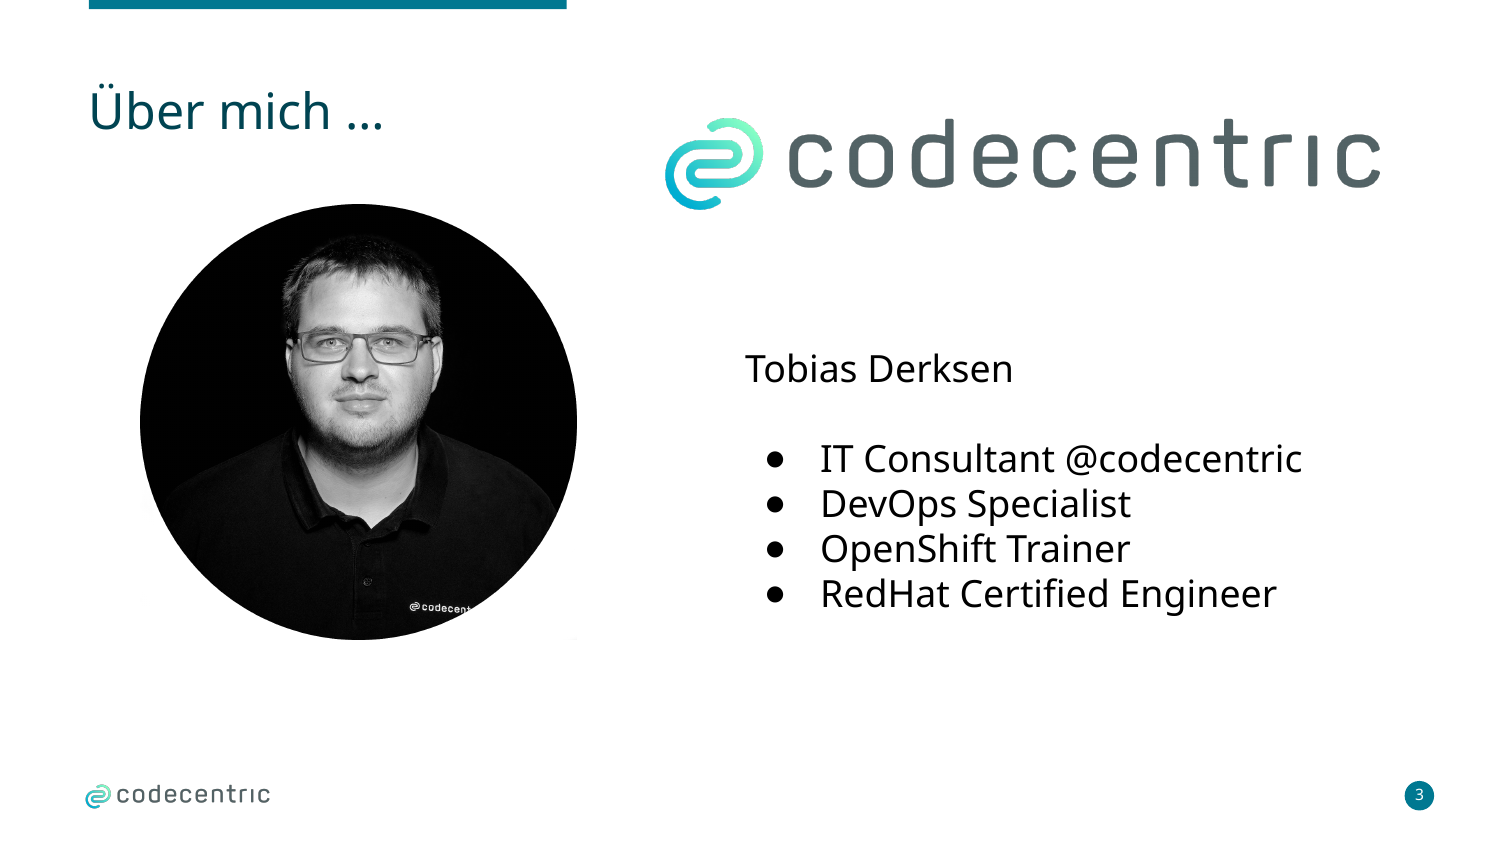

# Über mich …
Tobias Derksen
IT Consultant @codecentric
DevOps Specialist
OpenShift Trainer
RedHat Certified Engineer